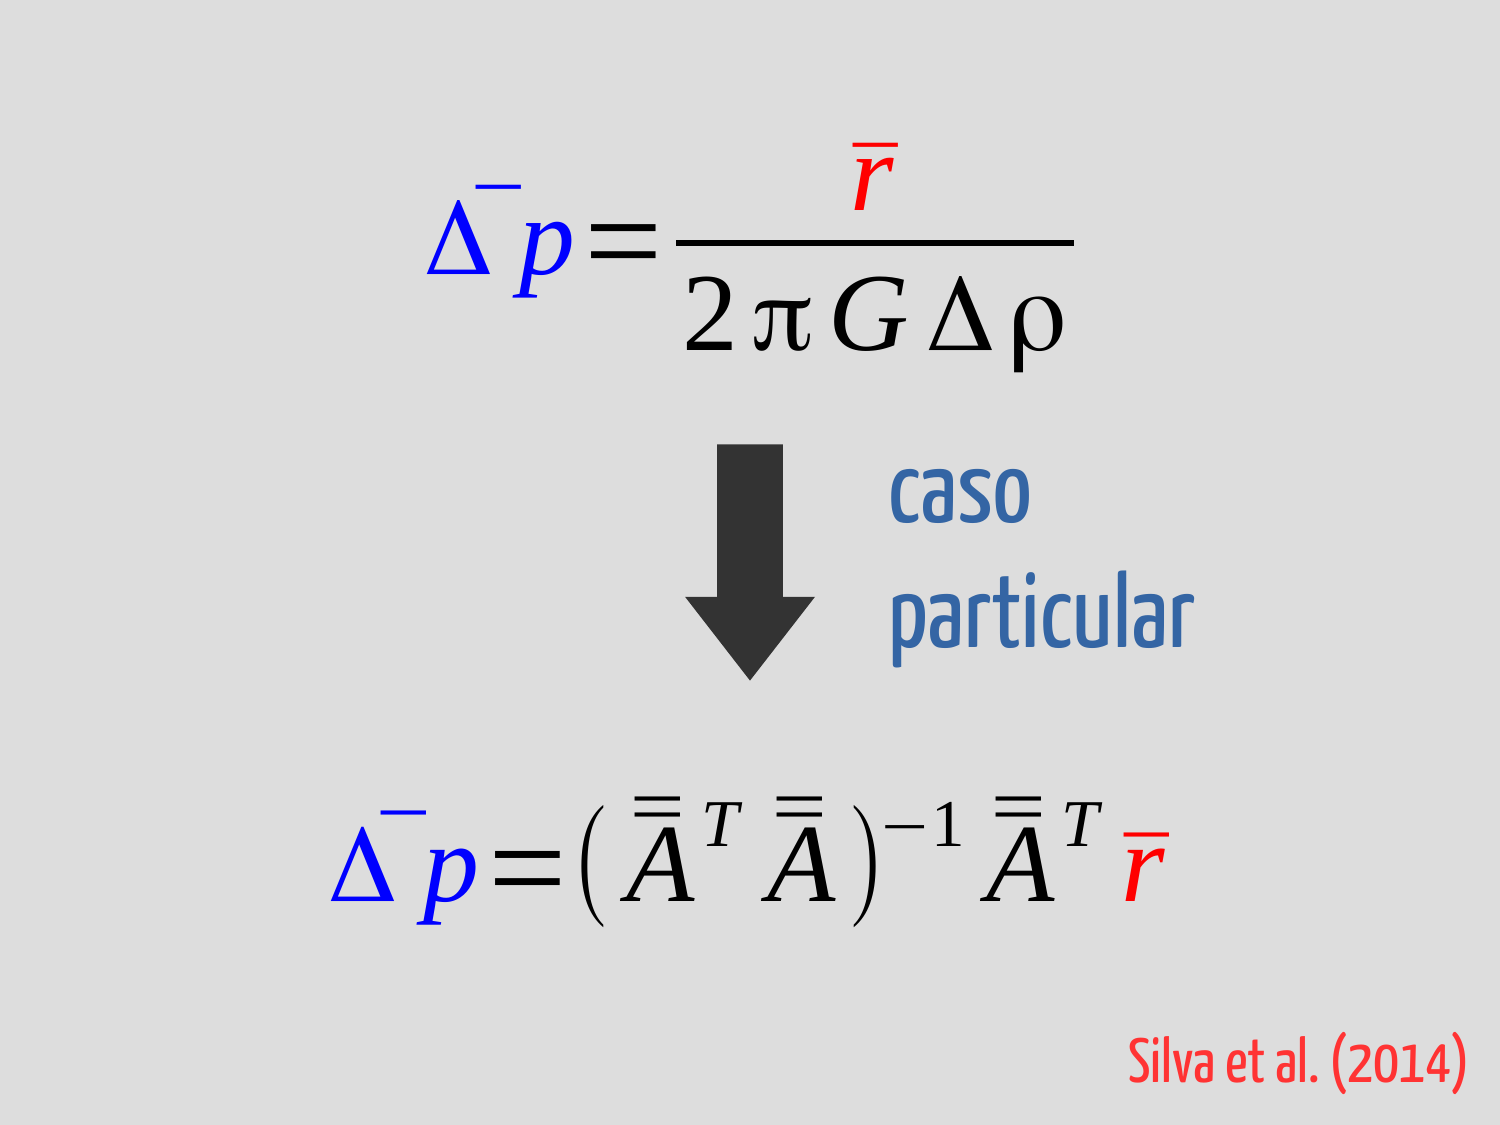

# caso particular
Silva et al. (2014)